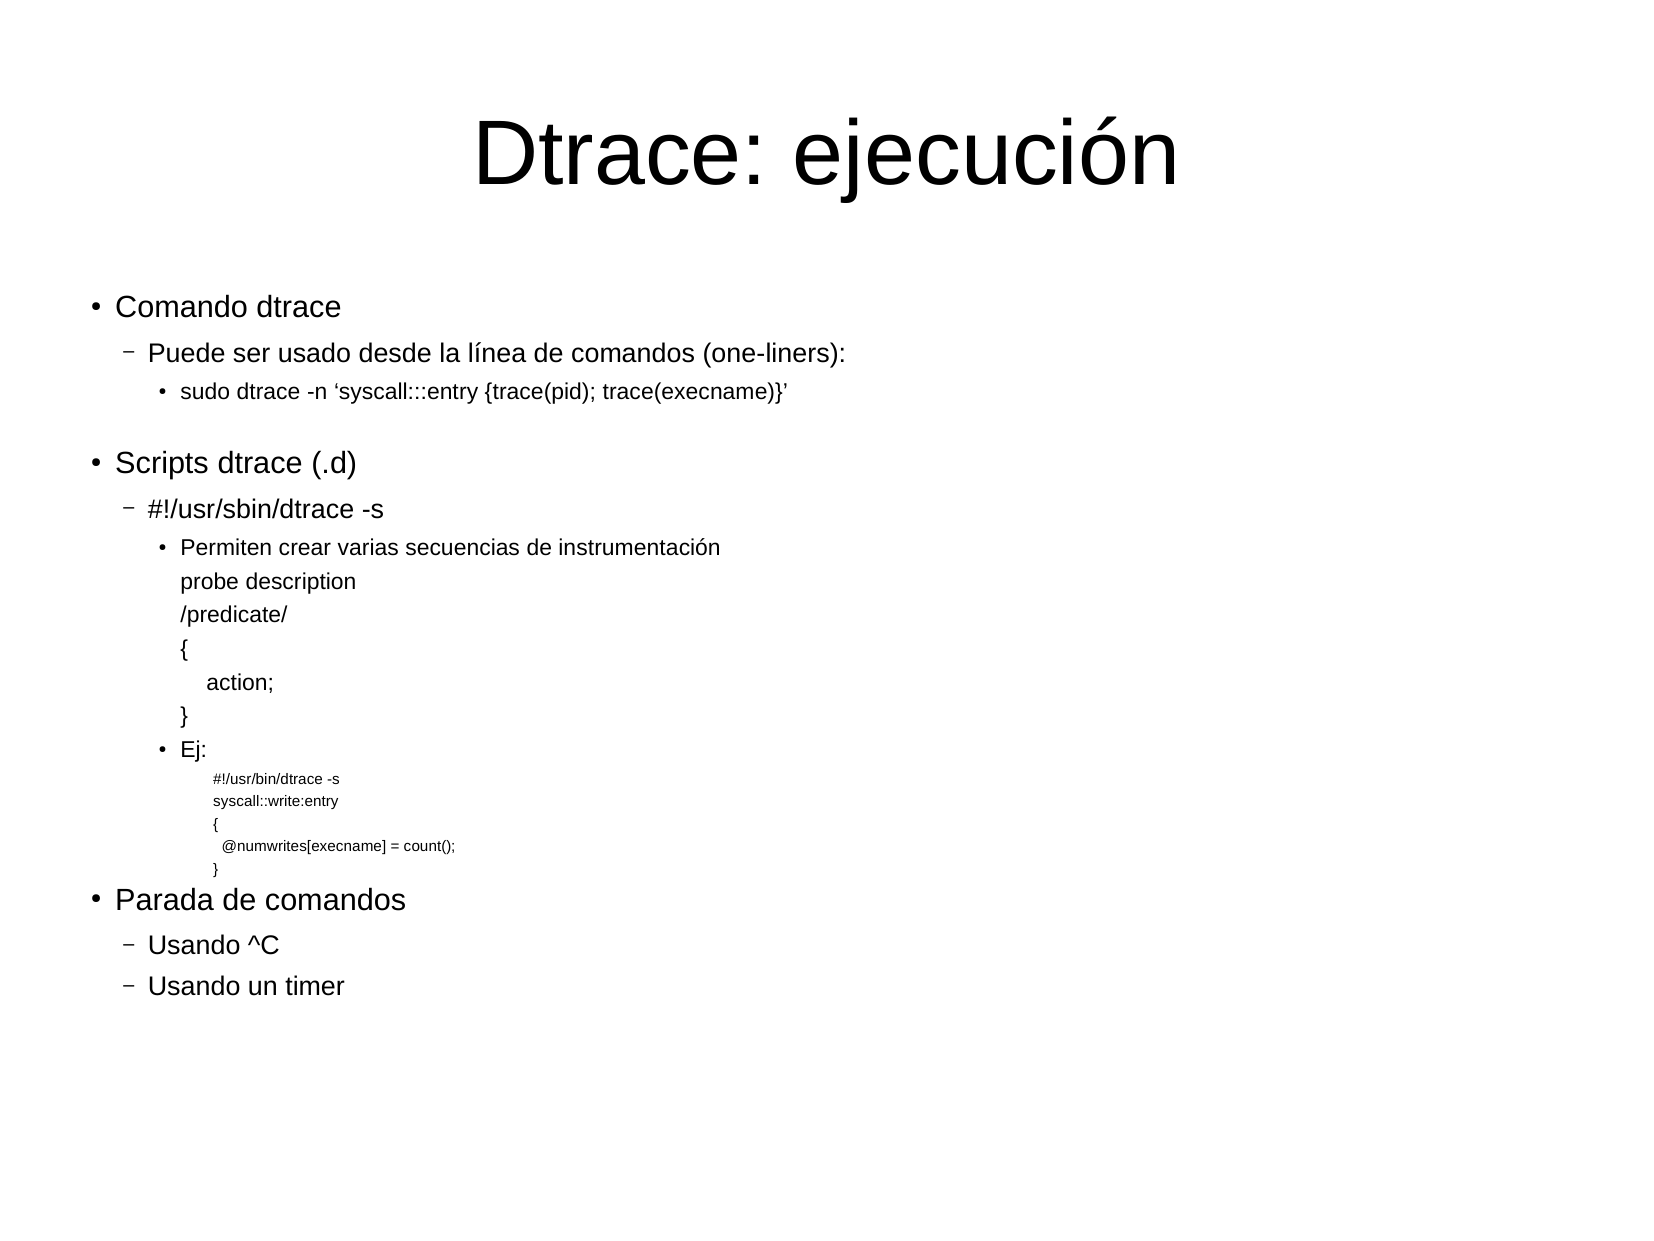

# Dtrace: ejecución
Comando dtrace
Puede ser usado desde la línea de comandos (one-liners):
sudo dtrace -n ‘syscall:::entry {trace(pid); trace(execname)}’
Scripts dtrace (.d)
#!/usr/sbin/dtrace -s
Permiten crear varias secuencias de instrumentación
probe description
/predicate/
{
 action;
}
Ej:
#!/usr/bin/dtrace -s
syscall::write:entry
{
 @numwrites[execname] = count();
}
Parada de comandos
Usando ^C
Usando un timer